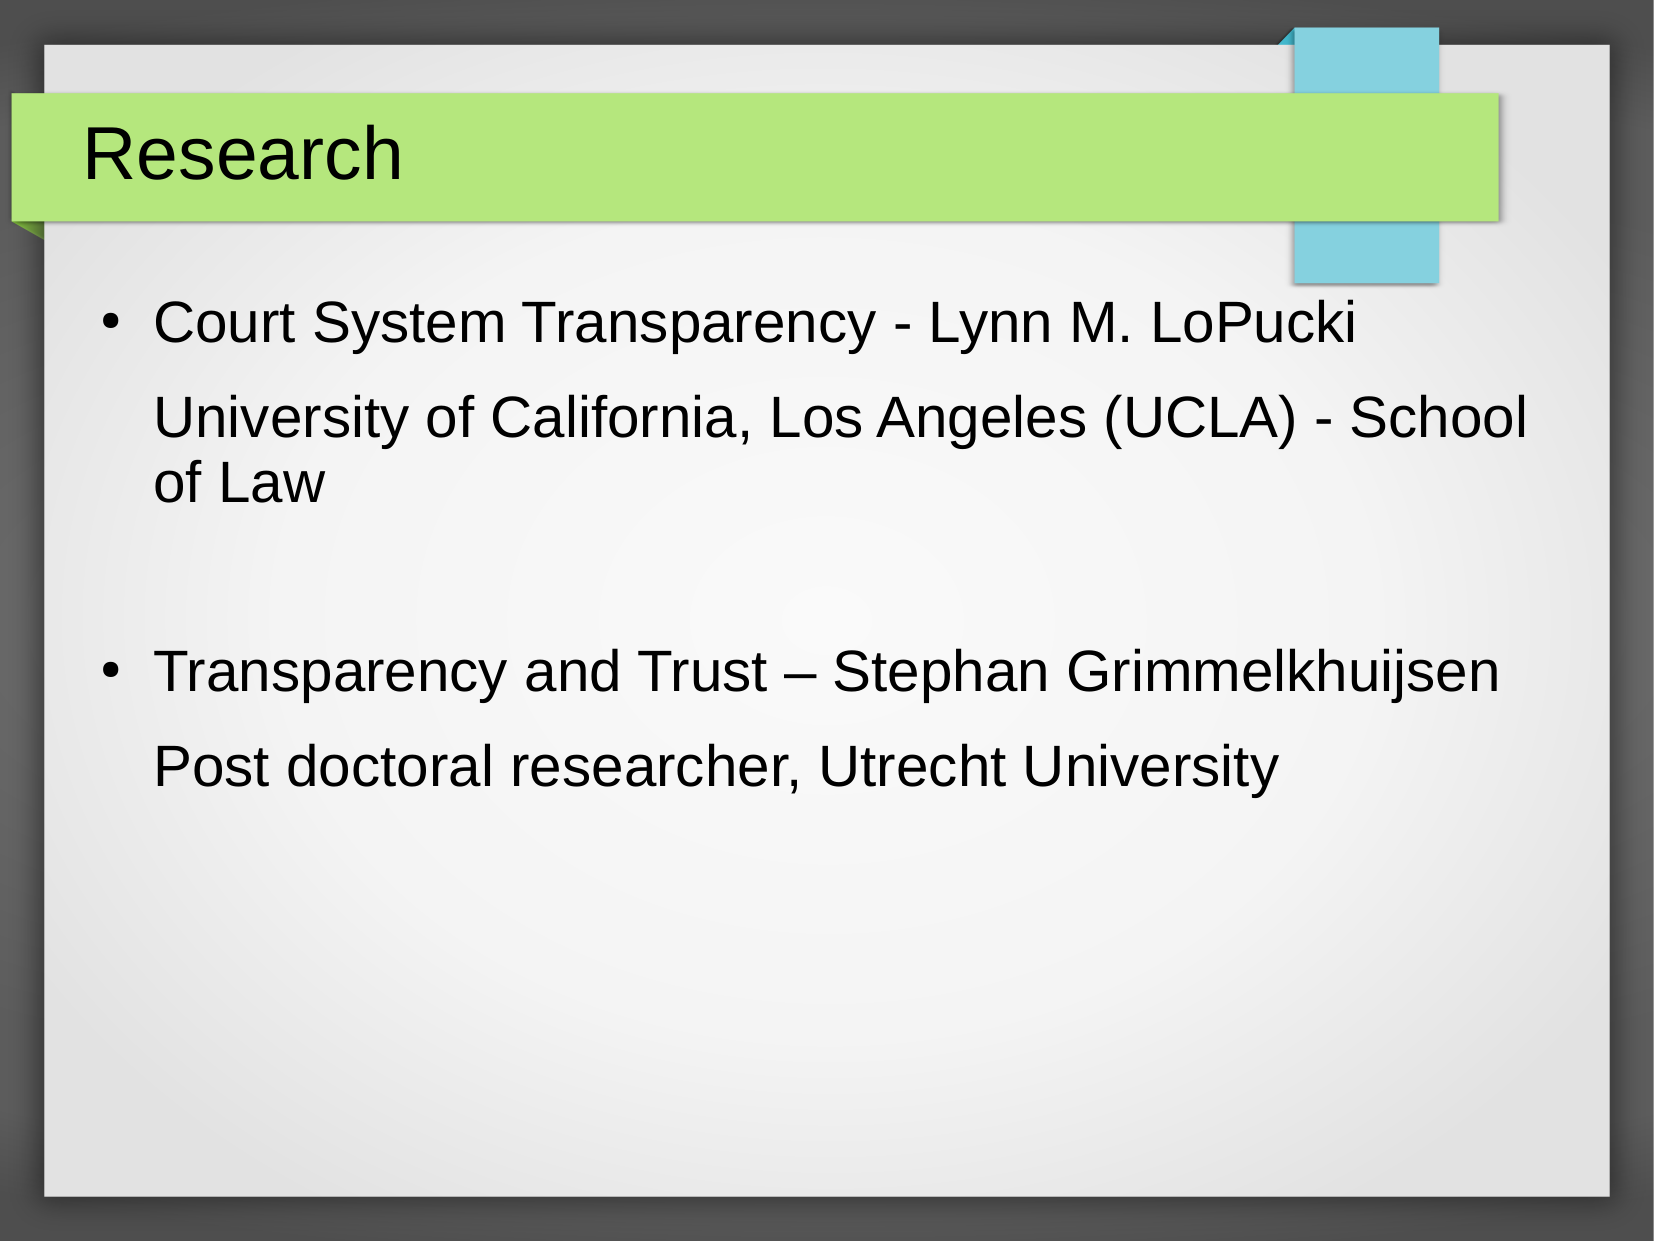

# Research
Court System Transparency - Lynn M. LoPucki
University of California, Los Angeles (UCLA) - School of Law
Transparency and Trust – Stephan Grimmelkhuijsen
Post doctoral researcher, Utrecht University